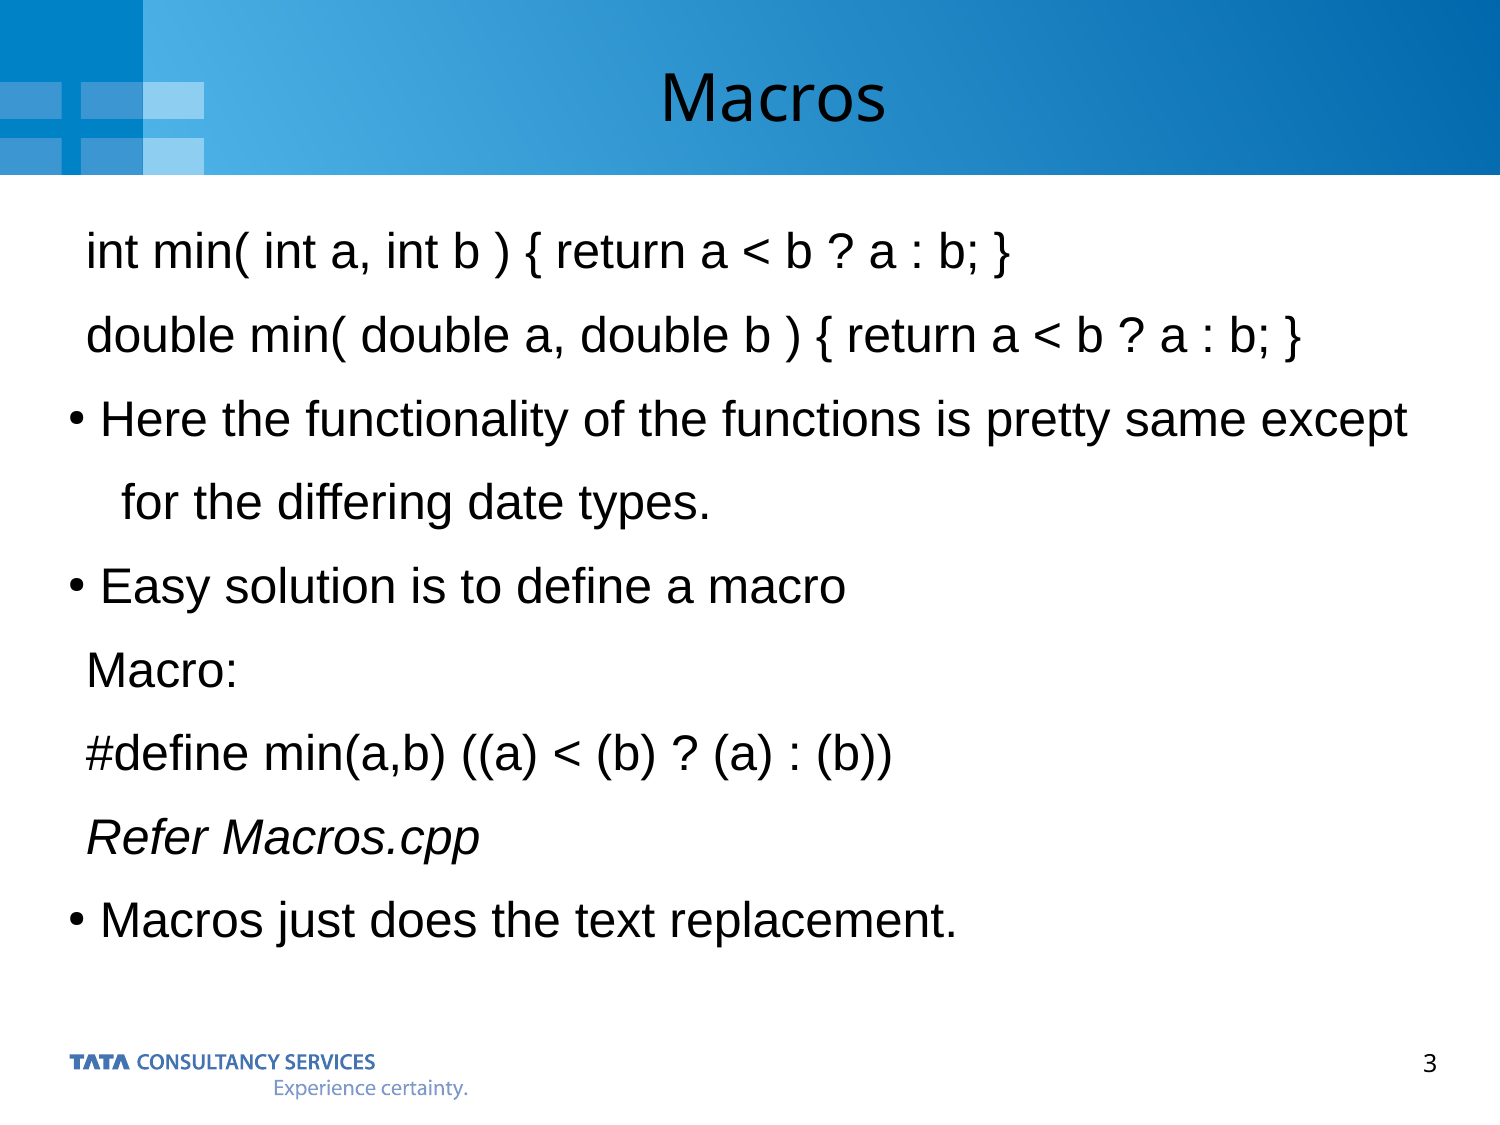

Macros
int min( int a, int b ) { return a < b ? a : b; }
double min( double a, double b ) { return a < b ? a : b; }
 Here the functionality of the functions is pretty same except for the differing date types.
 Easy solution is to define a macro
Macro:
#define min(a,b) ((a) < (b) ? (a) : (b))
Refer Macros.cpp
 Macros just does the text replacement.